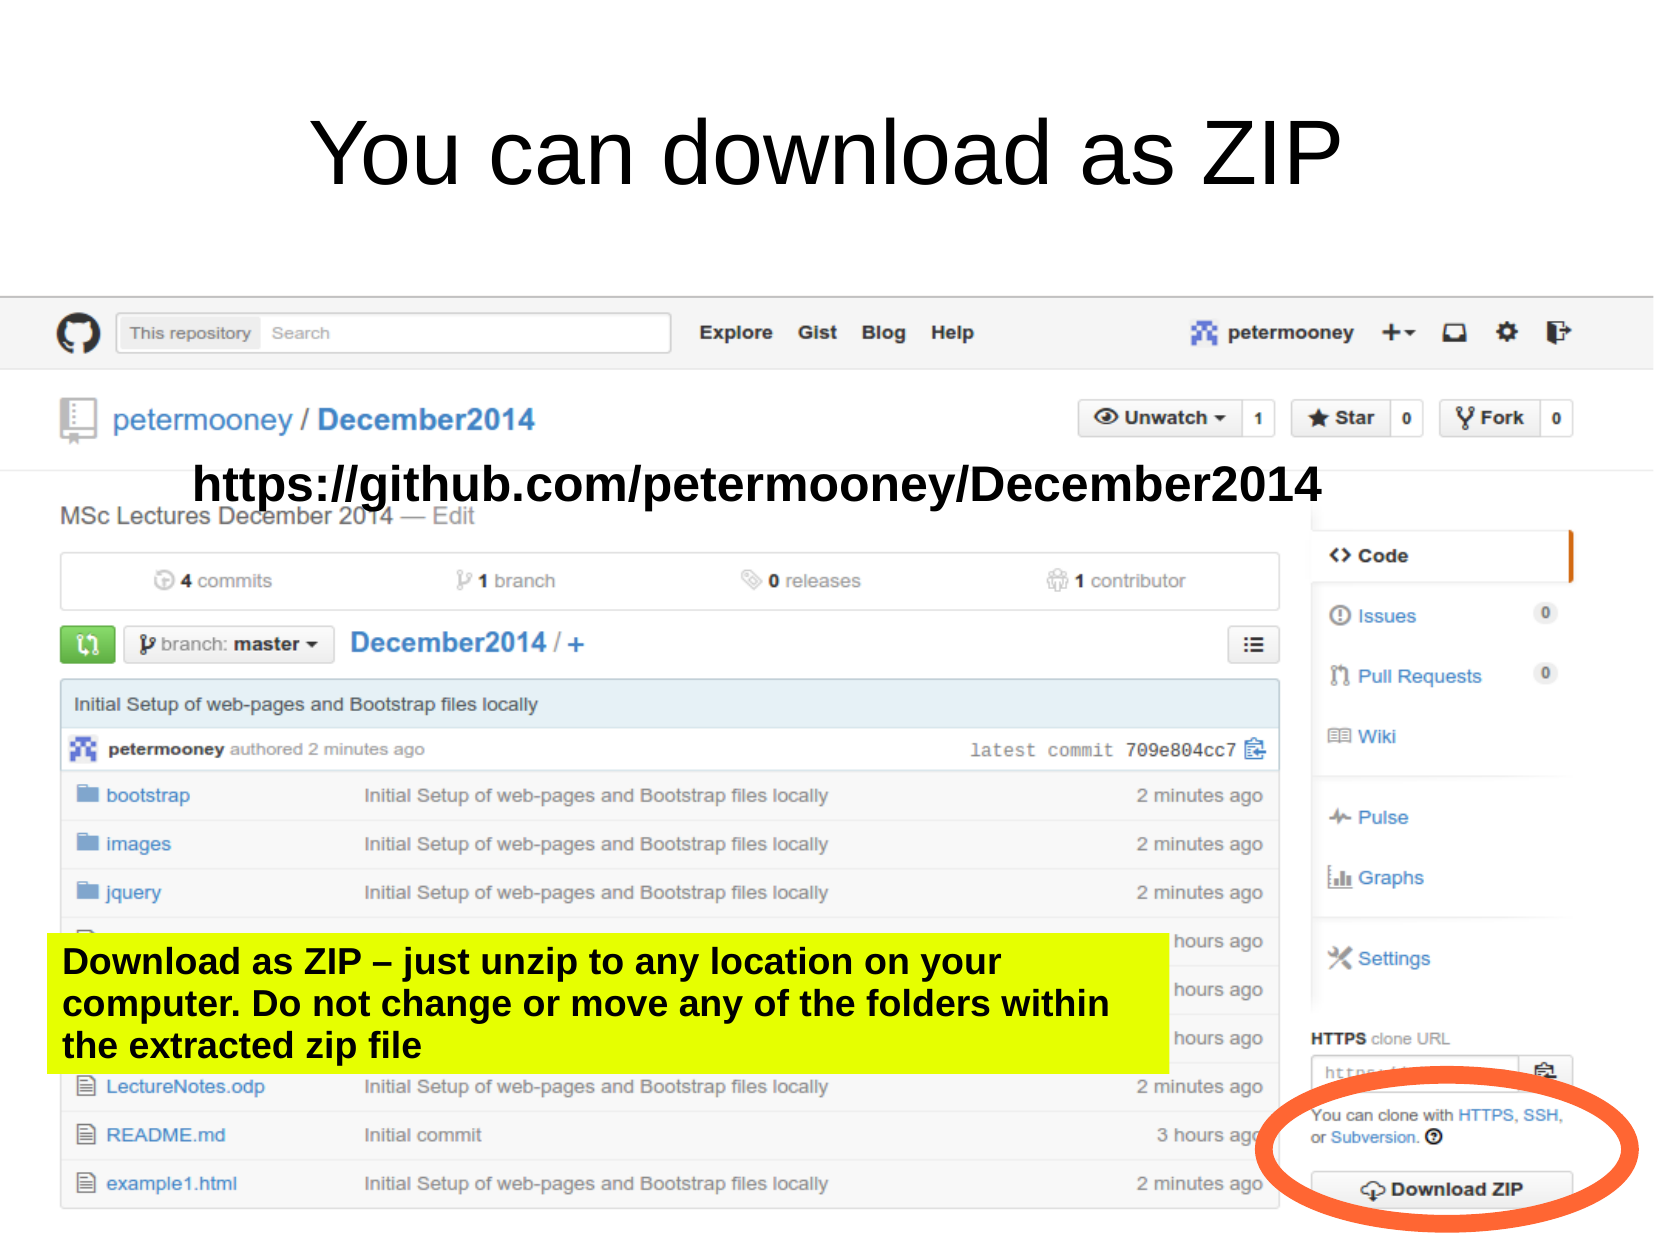

# You can download as ZIP
https://github.com/petermooney/December2014
Download as ZIP – just unzip to any location on your computer. Do not change or move any of the folders within the extracted zip file